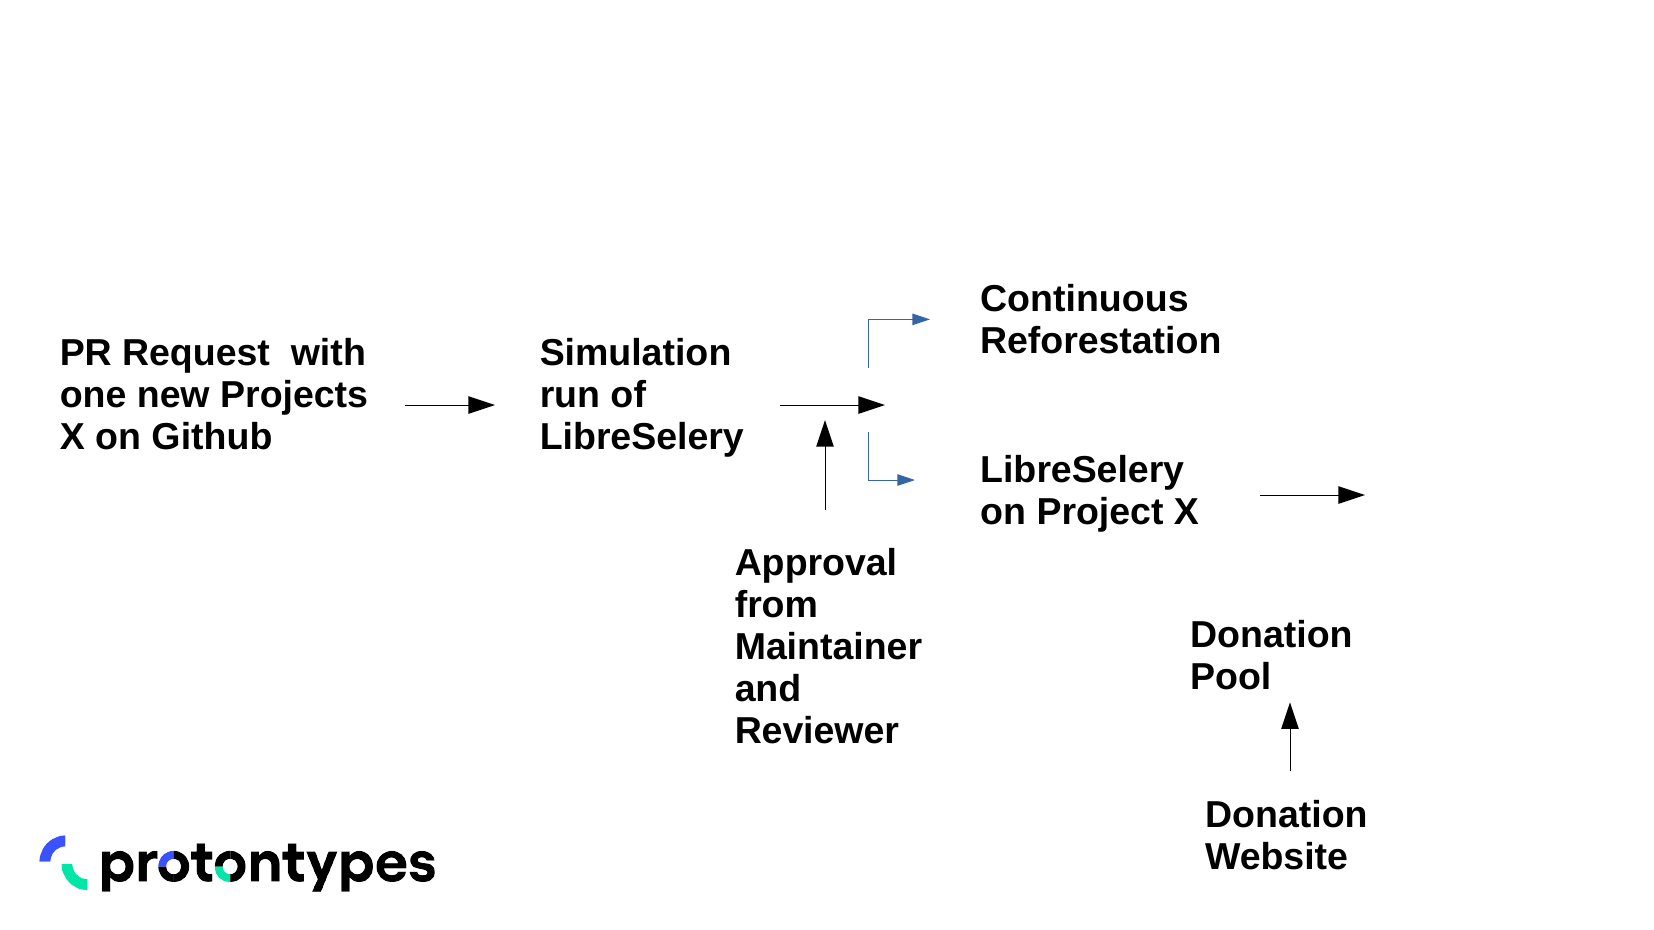

Continuous Reforestation
PR Request with one new Projects X on Github
Simulation run of LibreSelery
LibreSelery on Project X
Approval from Maintainer and Reviewer
Donation Pool
Donation Website